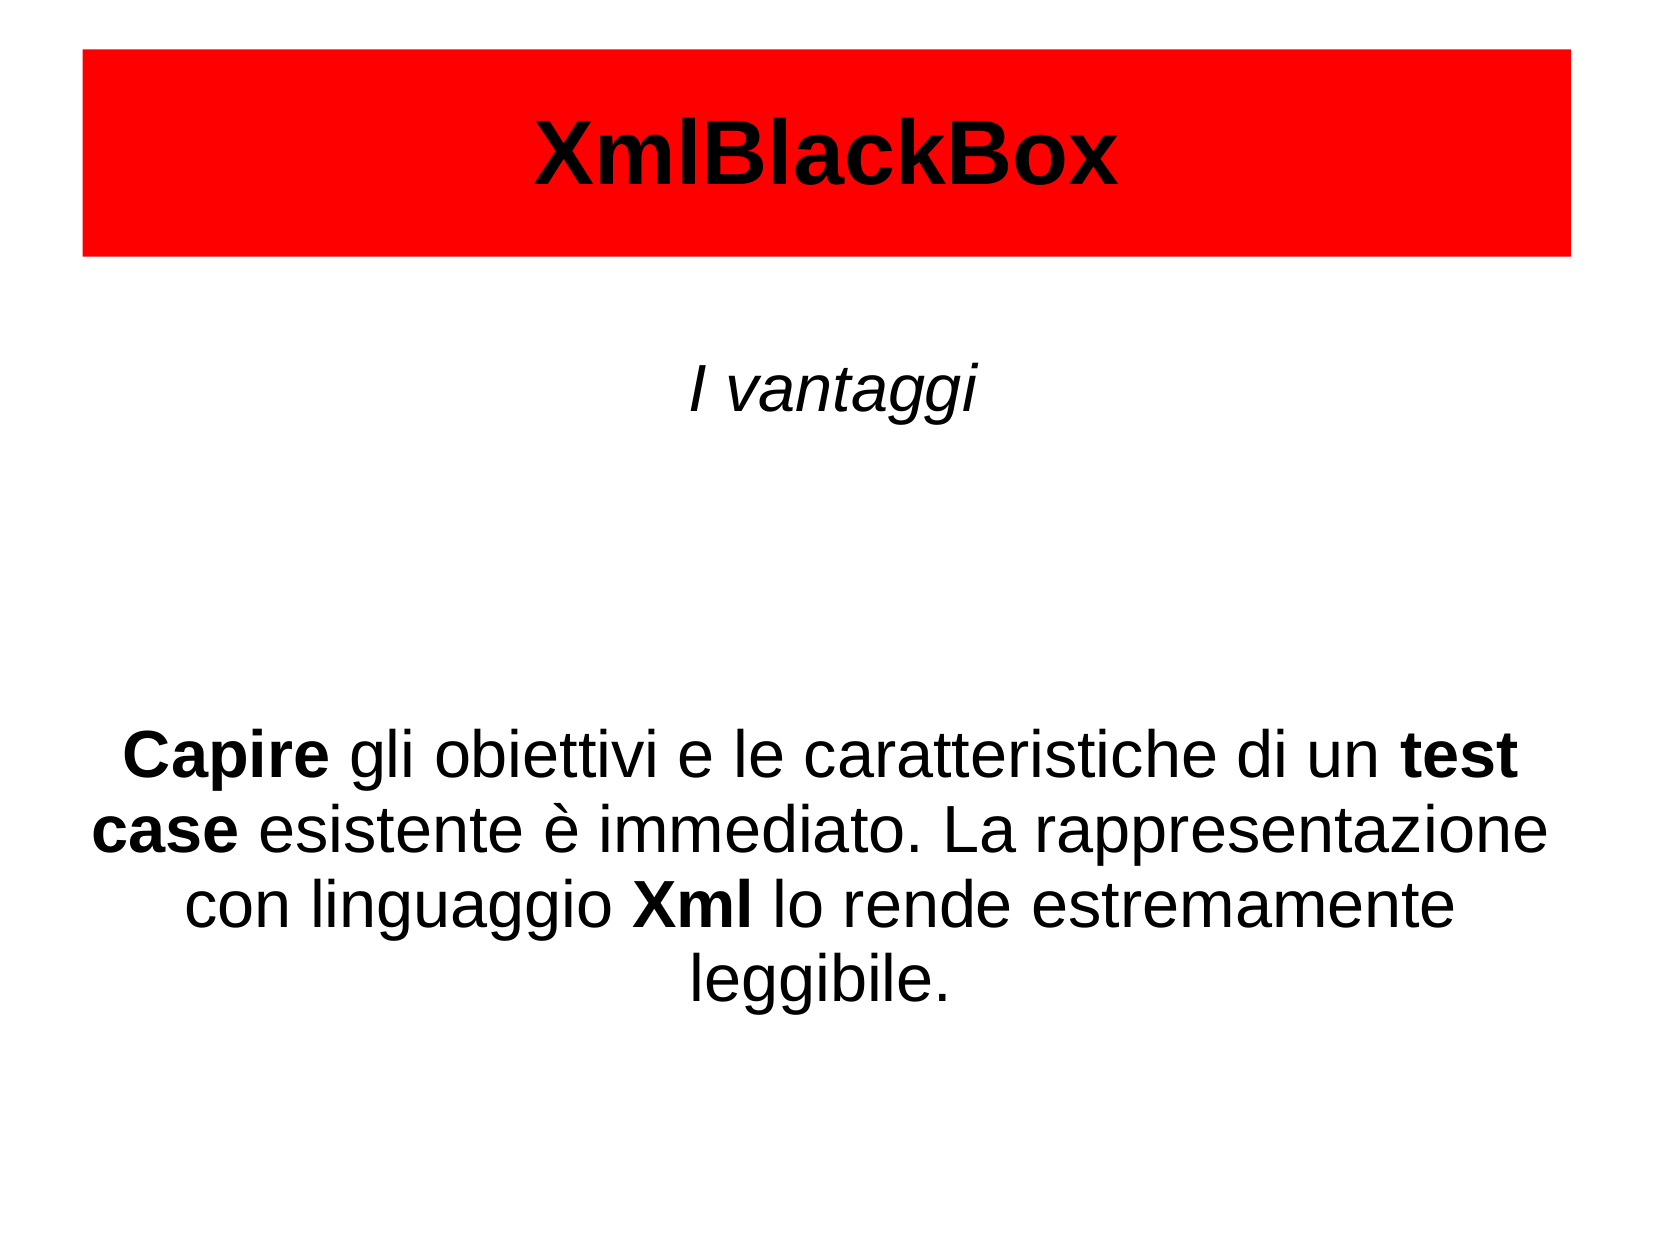

# XmlBlackBox
I vantaggi
Capire gli obiettivi e le caratteristiche di un test case esistente è immediato. La rappresentazione con linguaggio Xml lo rende estremamente leggibile.